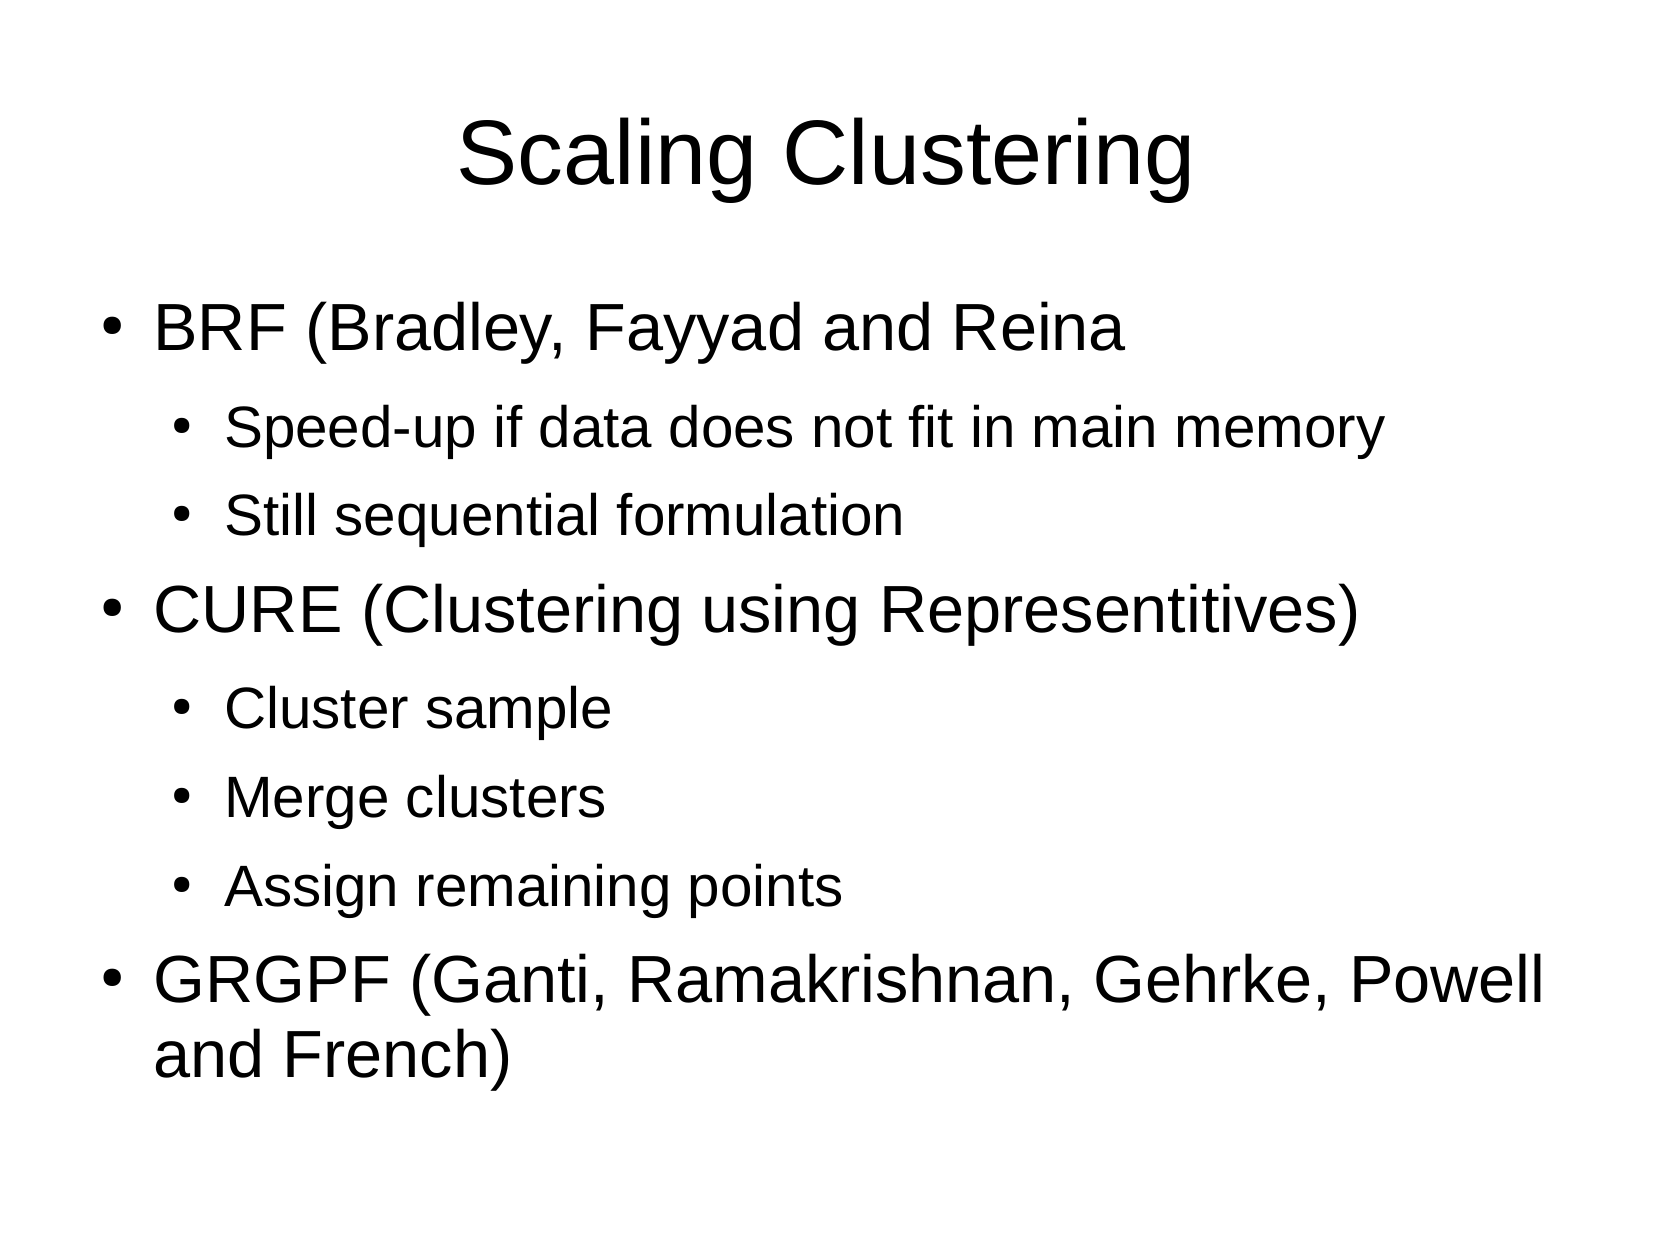

# Scaling Clustering
BRF (Bradley, Fayyad and Reina
Speed-up if data does not fit in main memory
Still sequential formulation
CURE (Clustering using Representitives)
Cluster sample
Merge clusters
Assign remaining points
GRGPF (Ganti, Ramakrishnan, Gehrke, Powell and French)